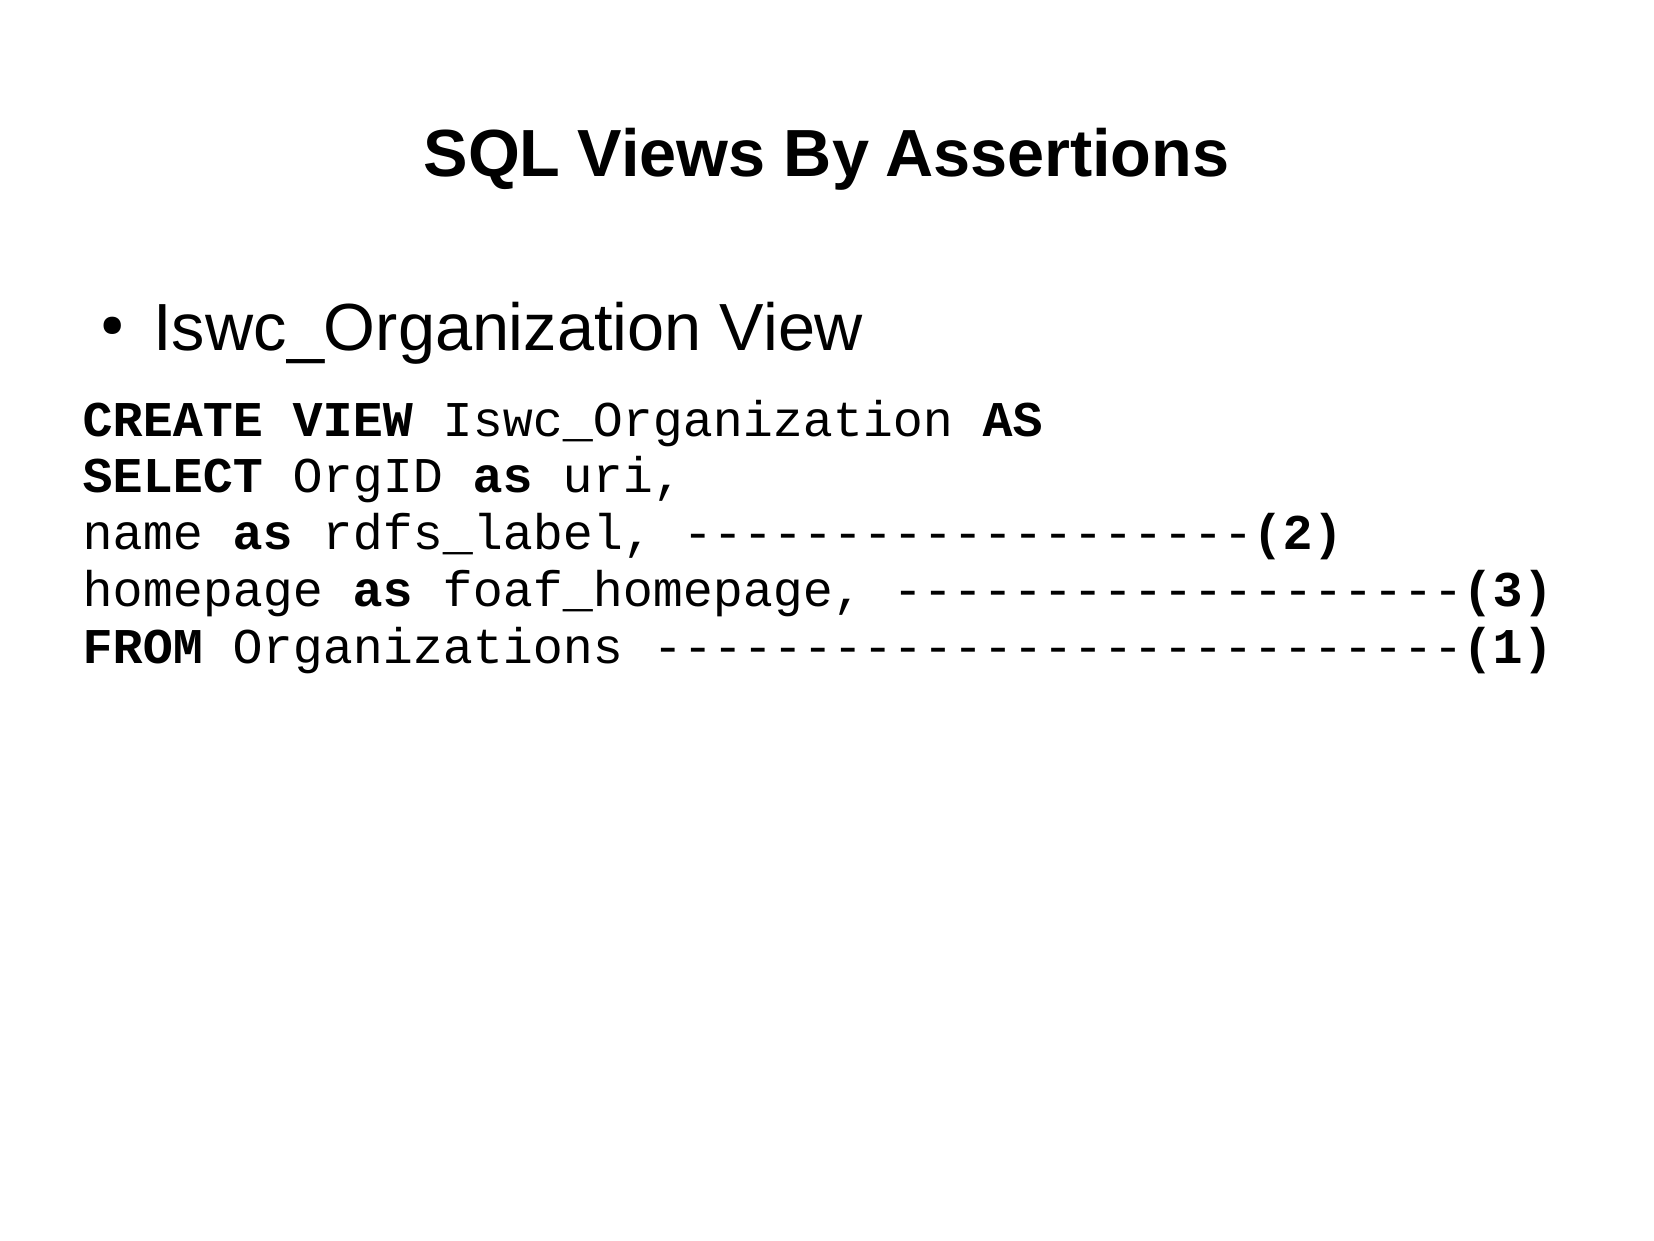

# SQL Views By Assertions
Iswc_Organization View
CREATE VIEW Iswc_Organization AS SELECT OrgID as uri, name as rdfs_label, -------------------(2) homepage as foaf_homepage, -------------------(3) FROM Organizations ---------------------------(1)